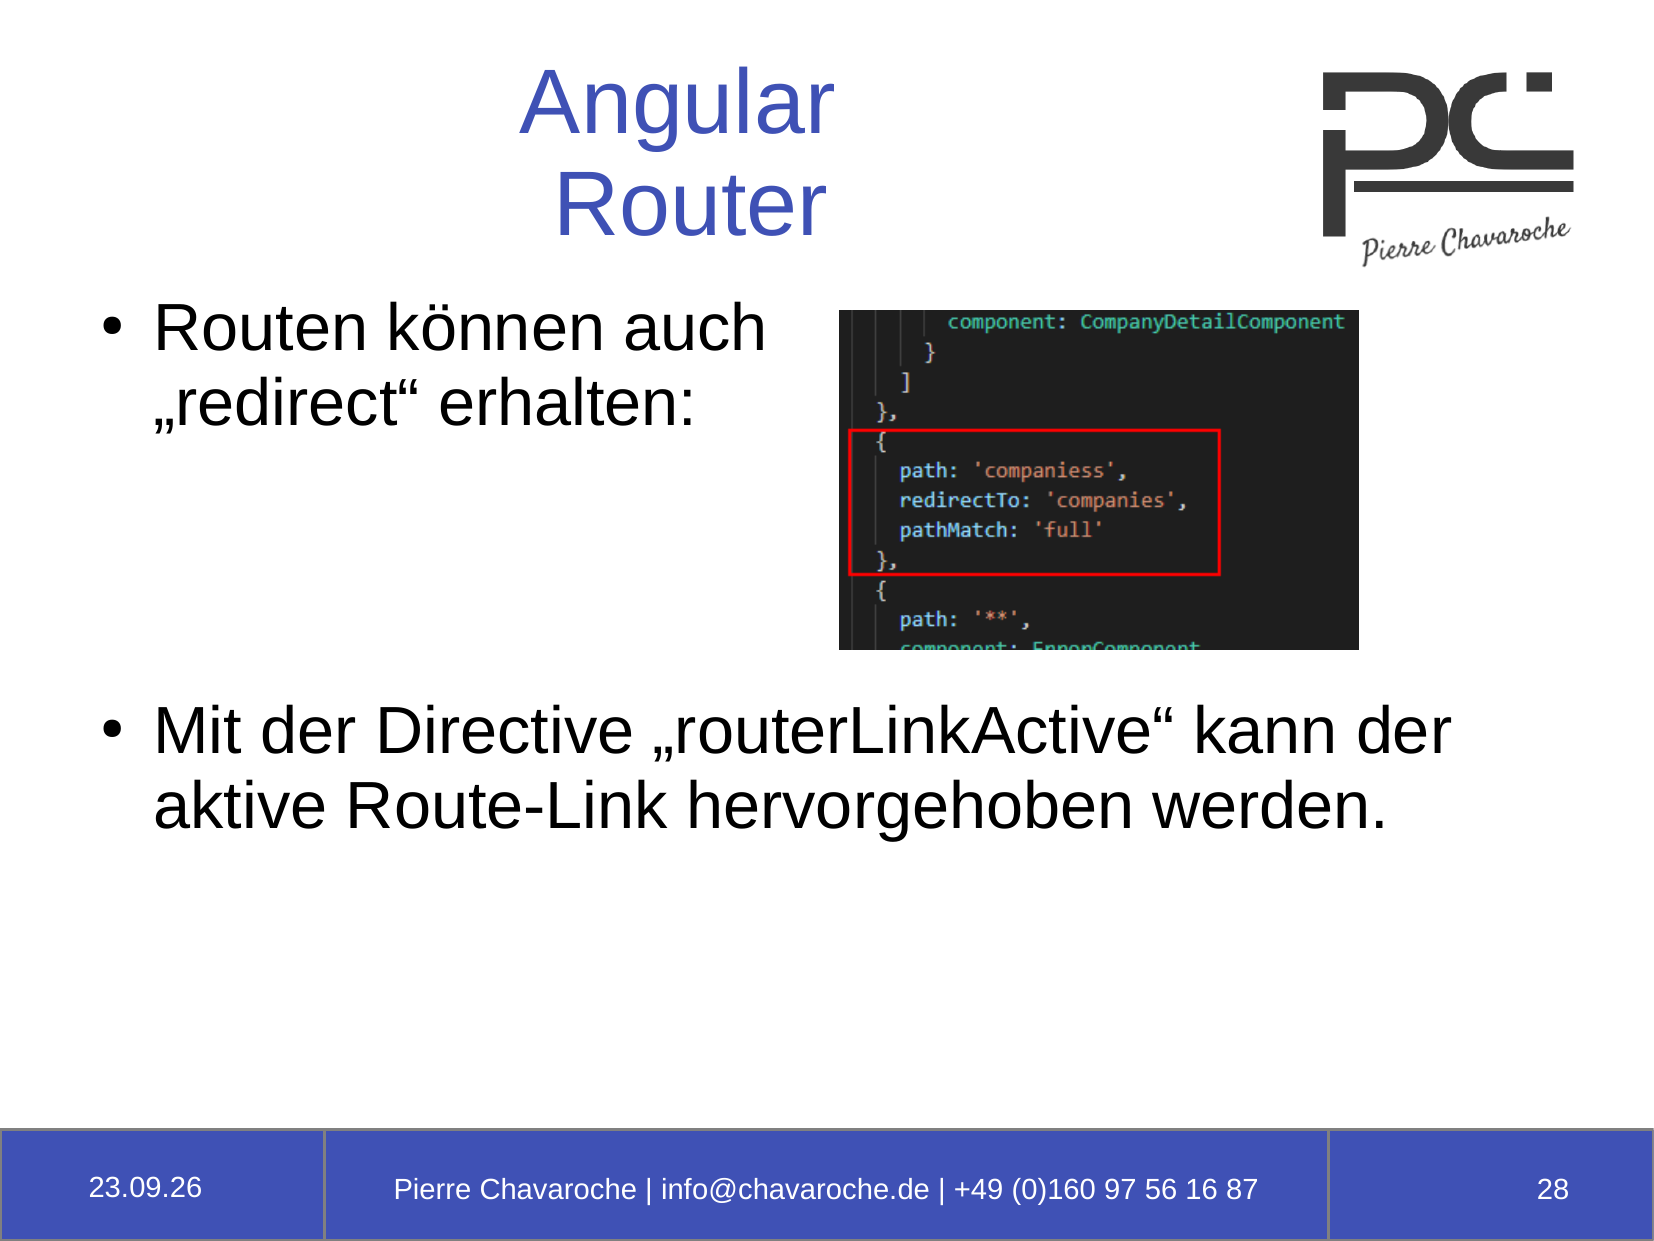

# Angular Router
Routen können auch
„redirect“ erhalten:
Mit der Directive „routerLinkActive“ kann der aktive Route-Link hervorgehoben werden.
Pierre Chavaroche | info@chavaroche.de | +49 (0)160 97 56 16 87
28